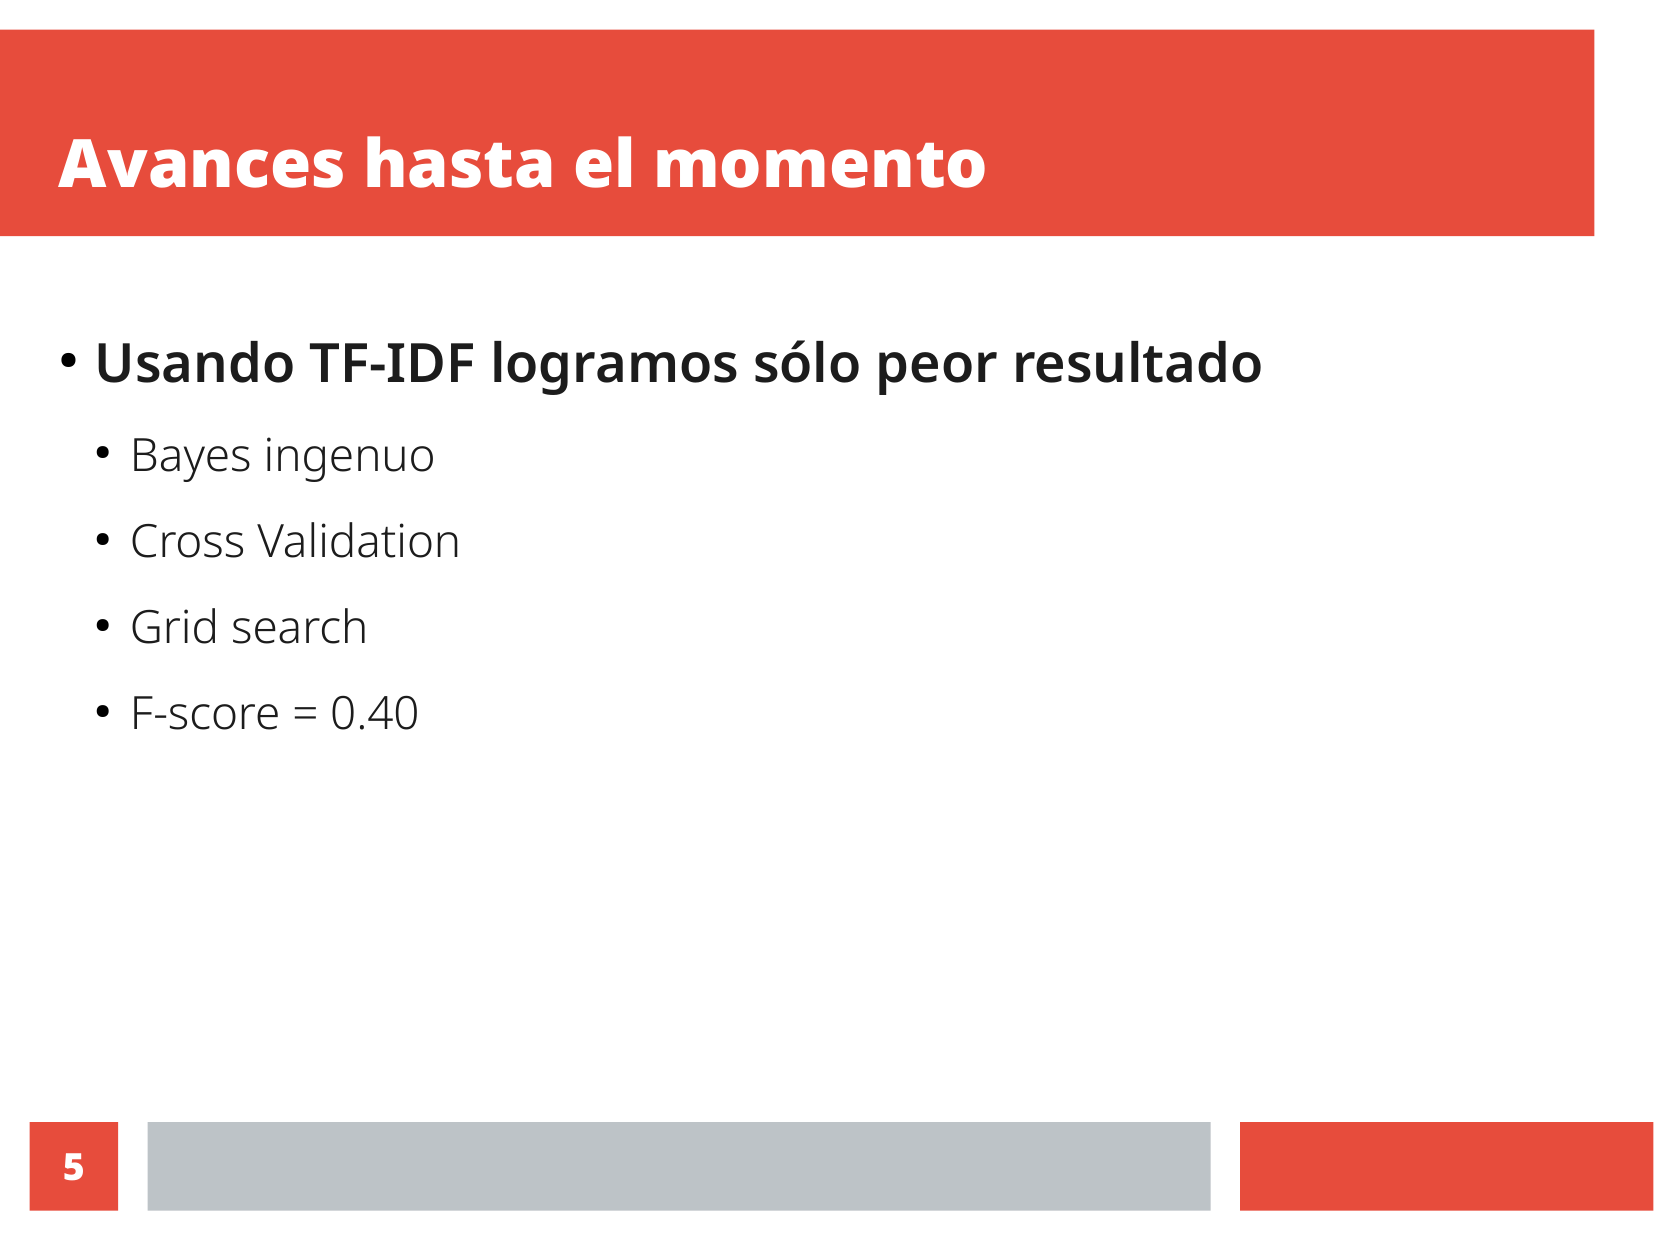

# Avances hasta el momento
Usando TF-IDF logramos sólo peor resultado
Bayes ingenuo
Cross Validation
Grid search
F-score = 0.40
5